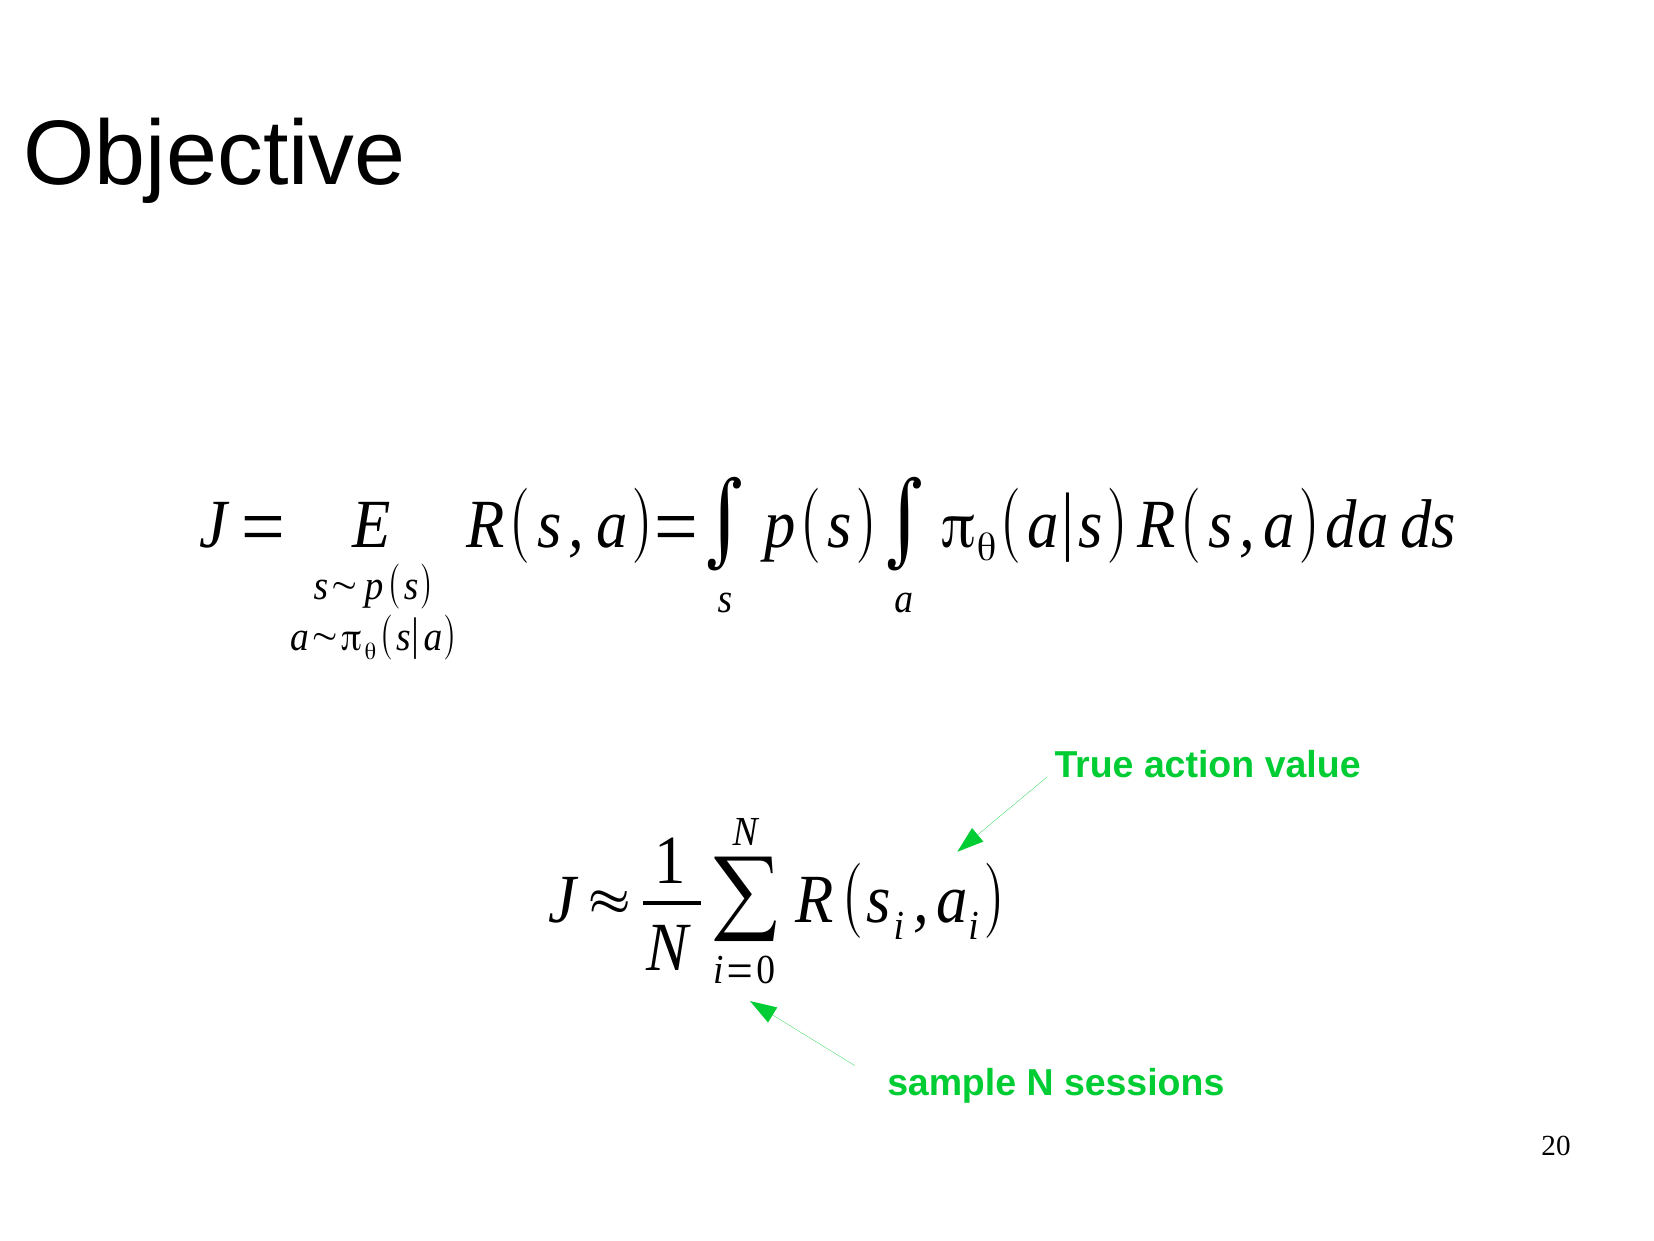

# Objective
True action value
sample N sessions
20